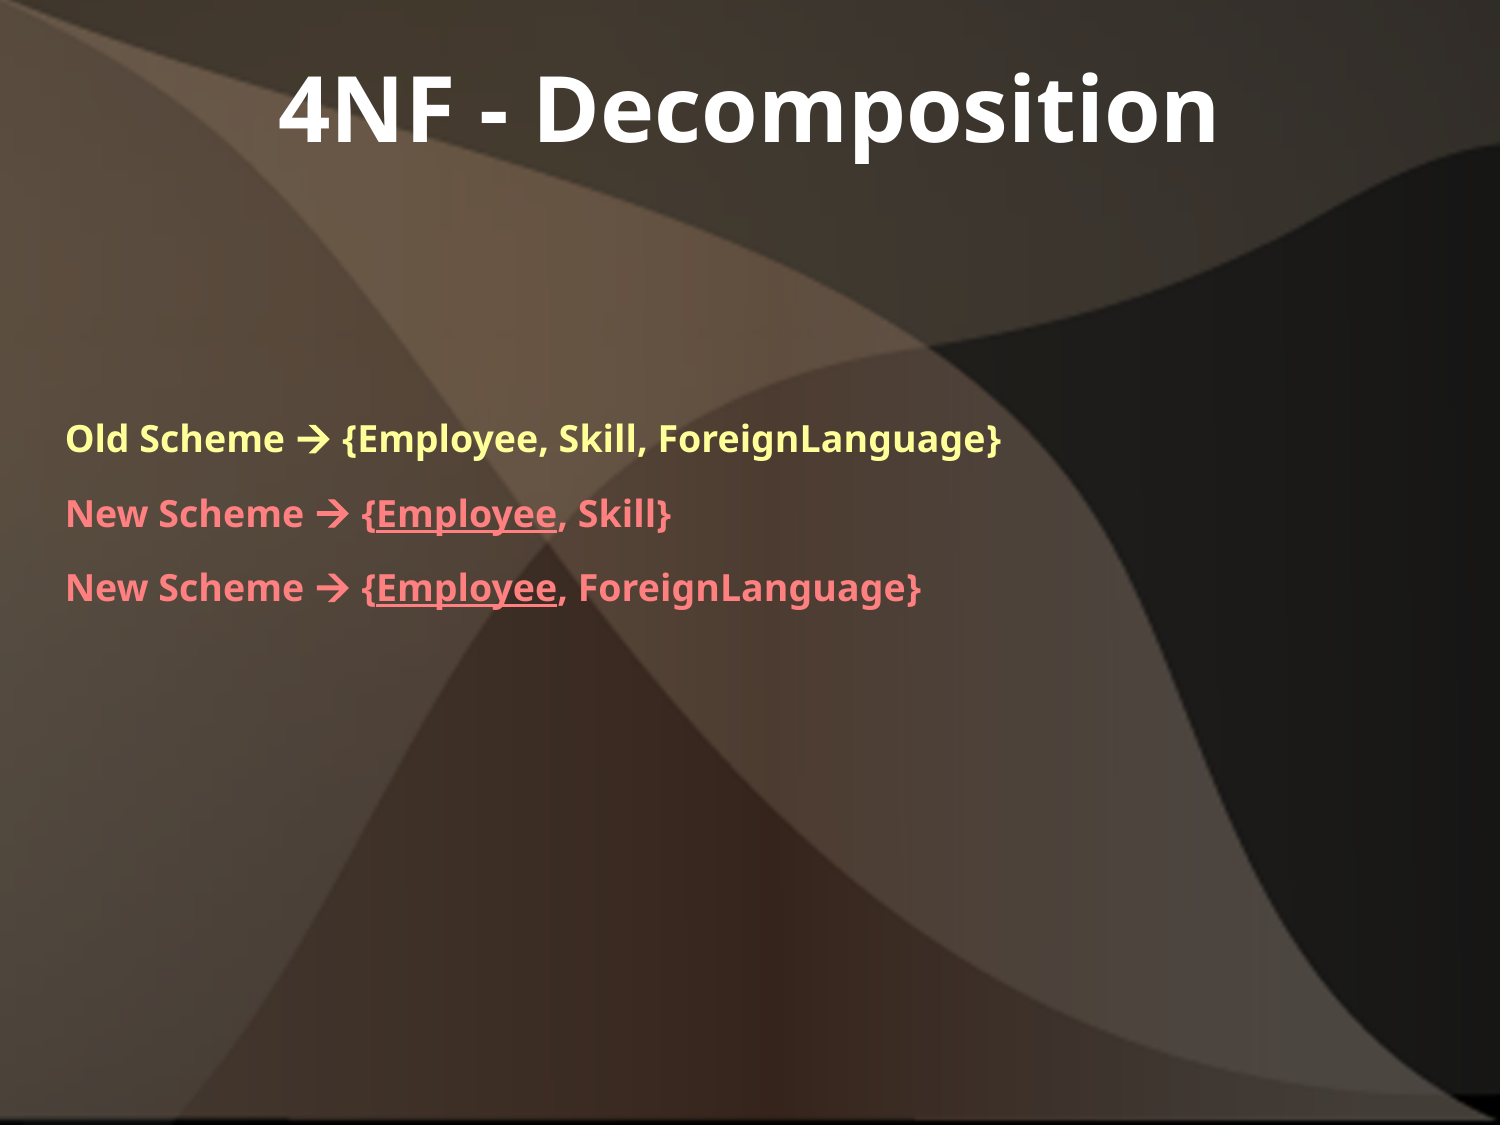

4NF - Decomposition
# Old Scheme  {Employee, Skill, ForeignLanguage}
New Scheme  {Employee, Skill}
New Scheme  {Employee, ForeignLanguage}